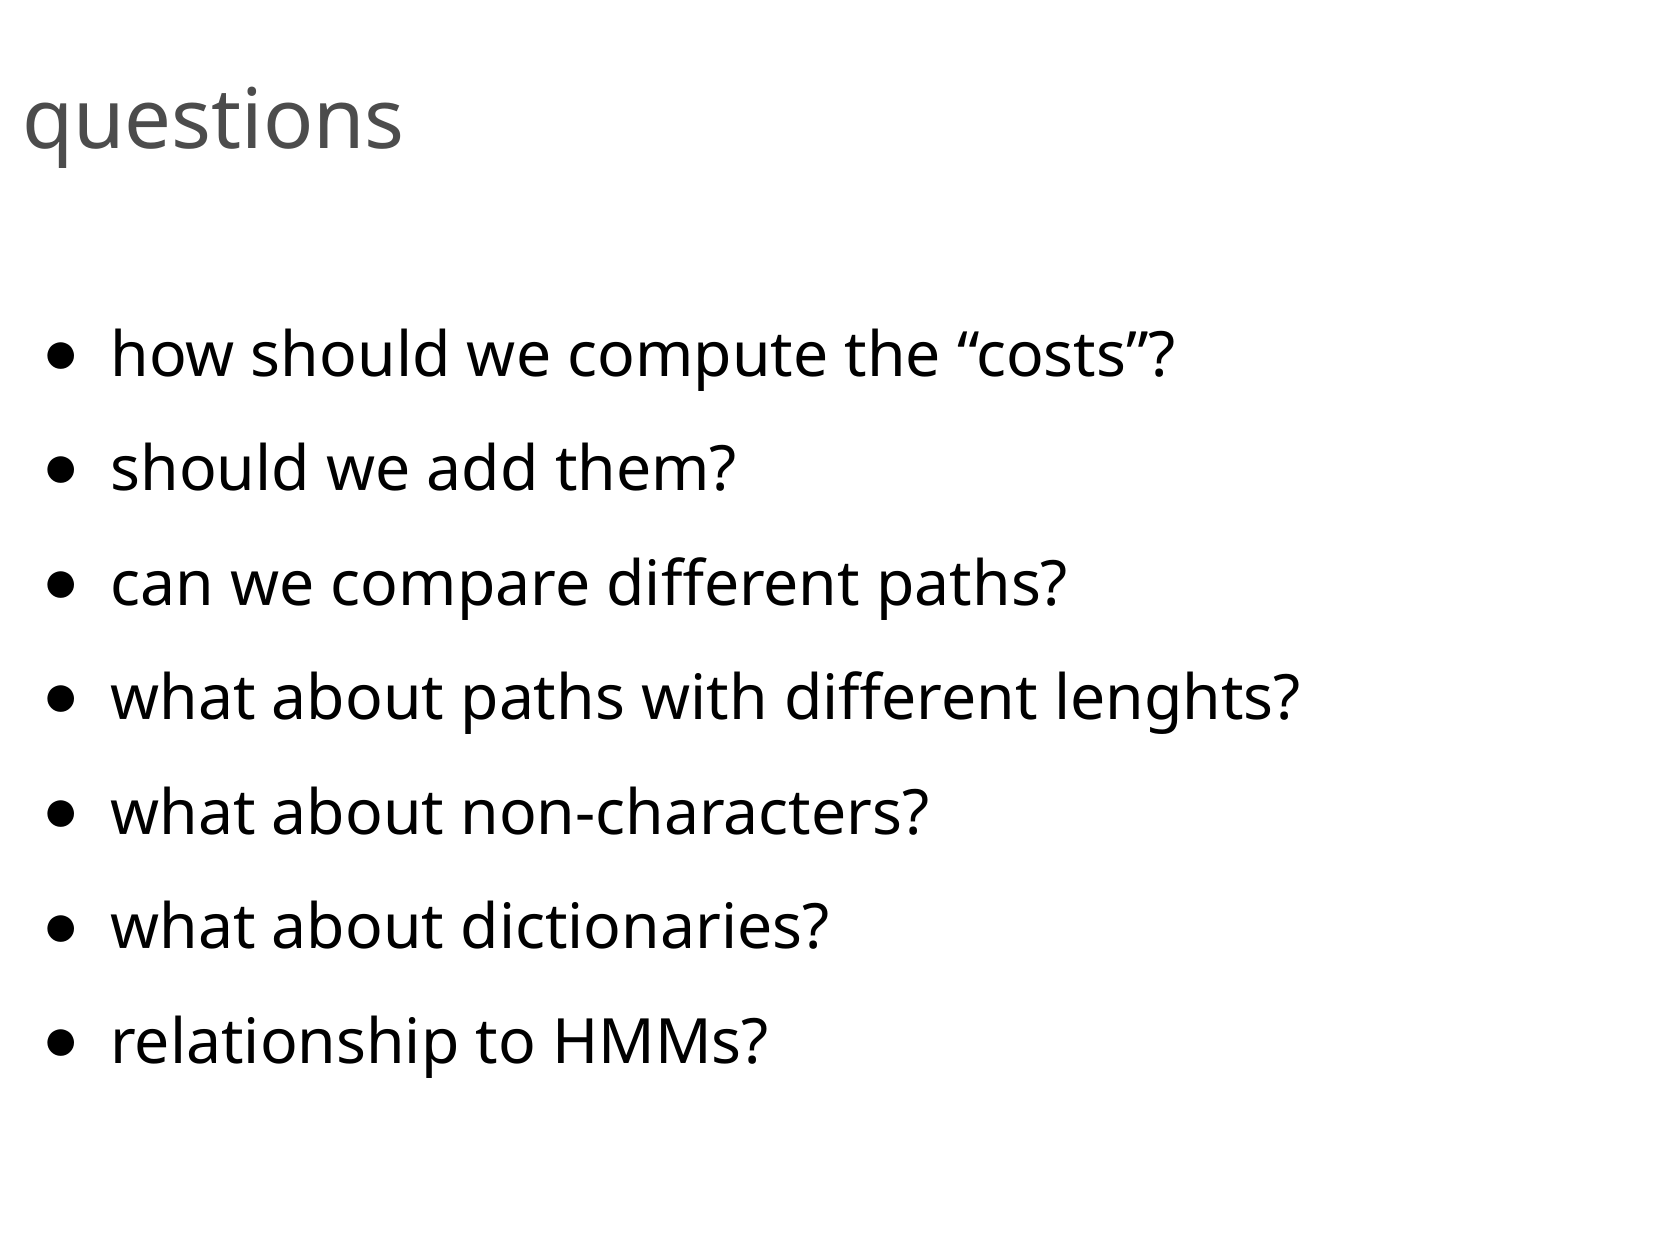

# questions
how should we compute the “costs”?
should we add them?
can we compare different paths?
what about paths with different lenghts?
what about non-characters?
what about dictionaries?
relationship to HMMs?